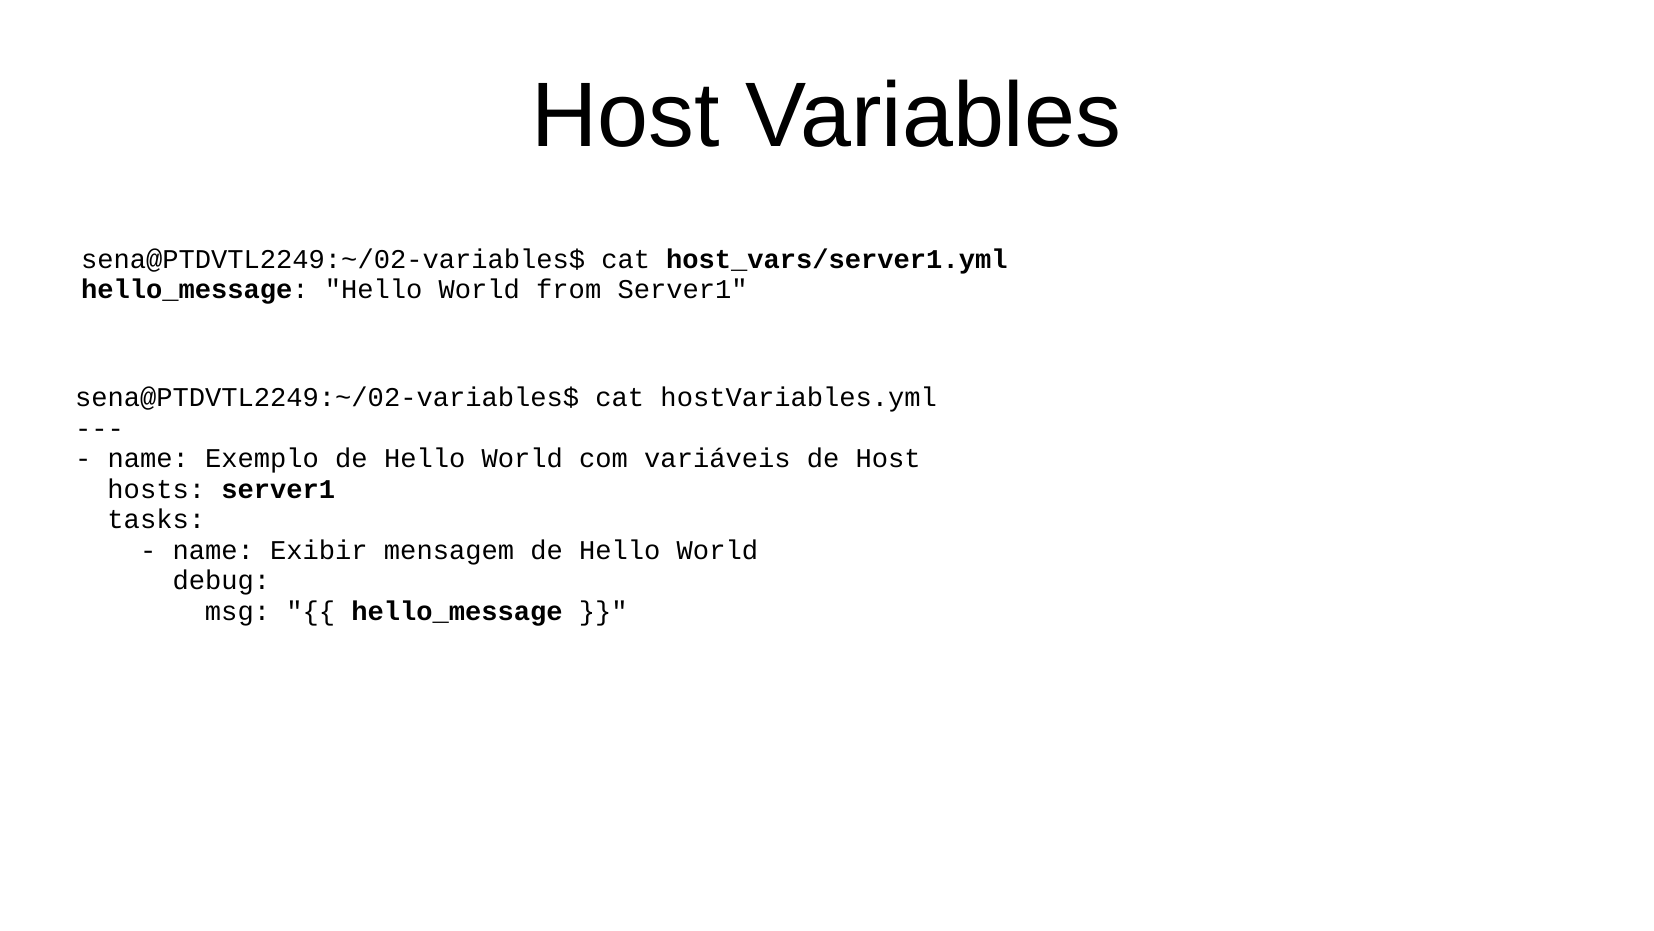

# Host Variables
sena@PTDVTL2249:~/02-variables$ cat host_vars/server1.yml
hello_message: "Hello World from Server1"
sena@PTDVTL2249:~/02-variables$ cat hostVariables.yml
---
- name: Exemplo de Hello World com variáveis de Host
 hosts: server1
 tasks:
 - name: Exibir mensagem de Hello World
 debug:
 msg: "{{ hello_message }}"